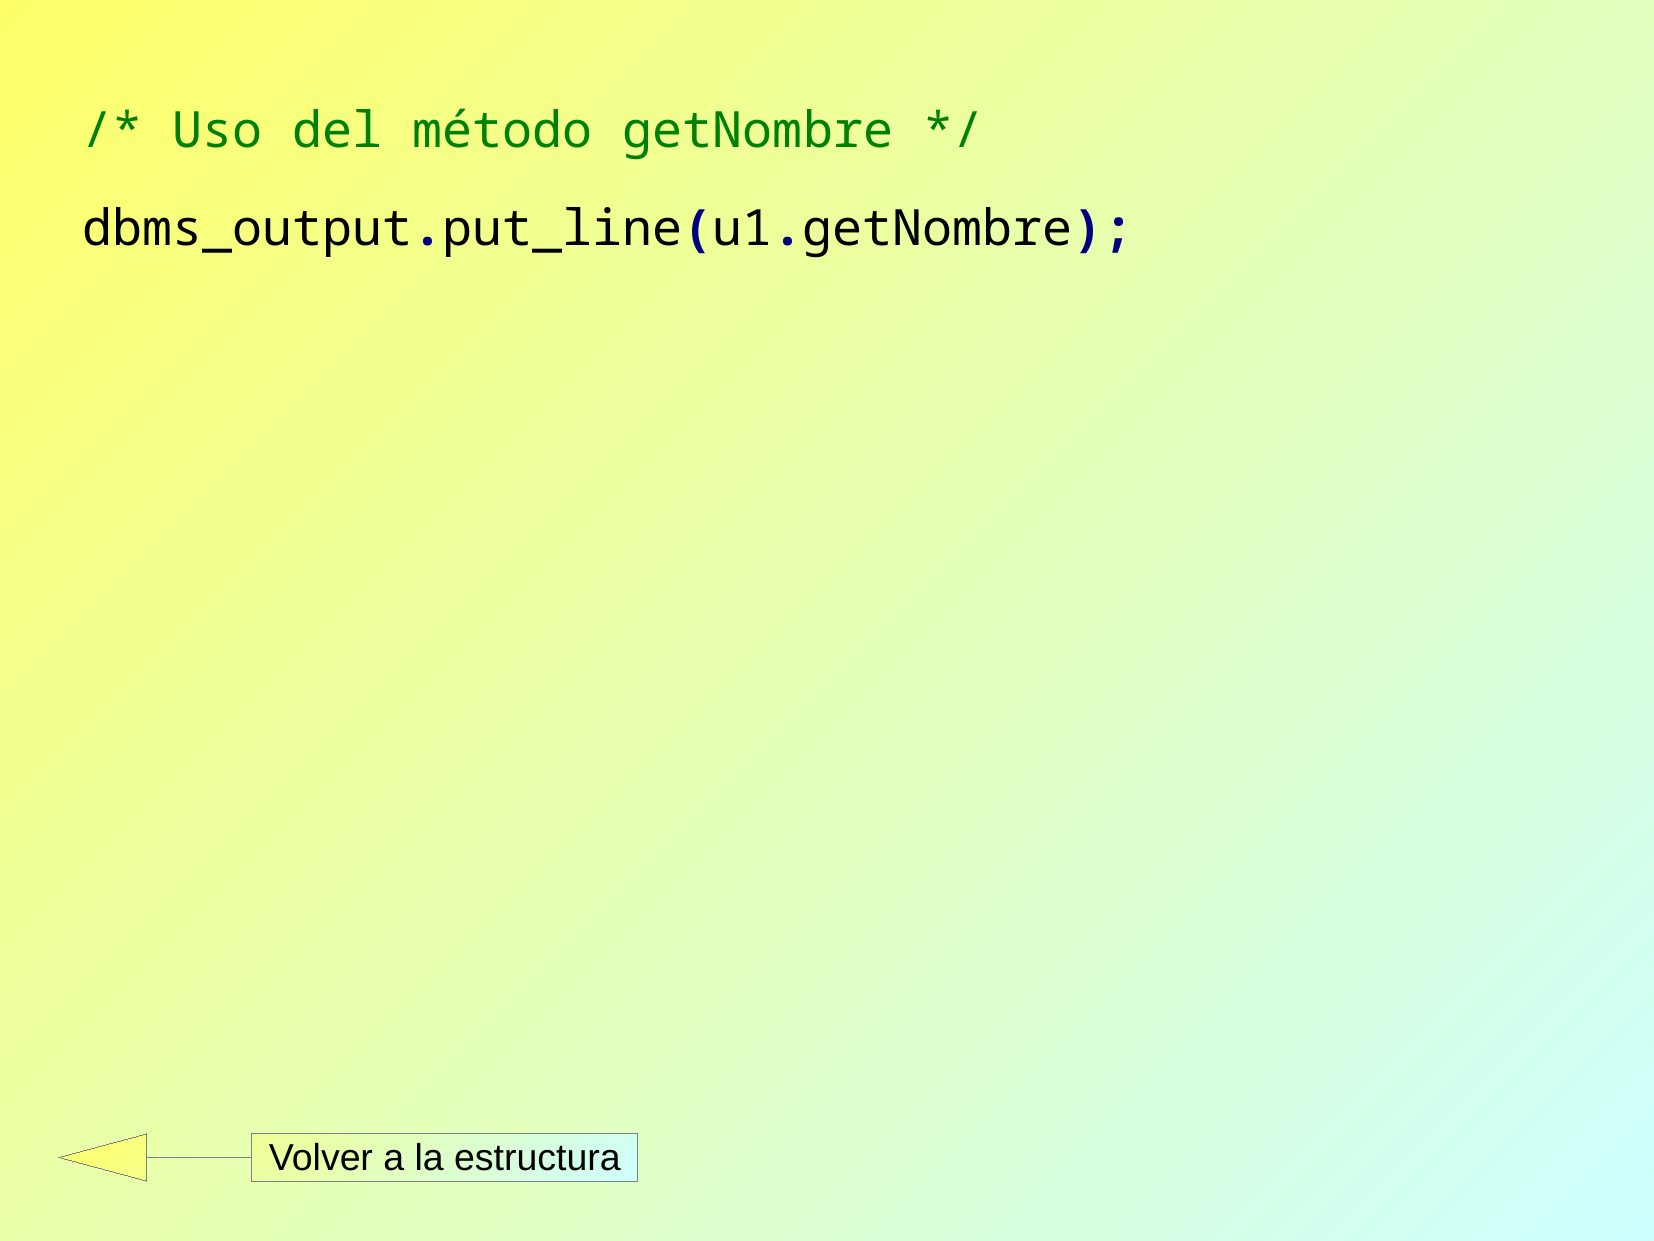

# /* Uso del método getNombre */
dbms_output.put_line(u1.getNombre);
Volver a la estructura